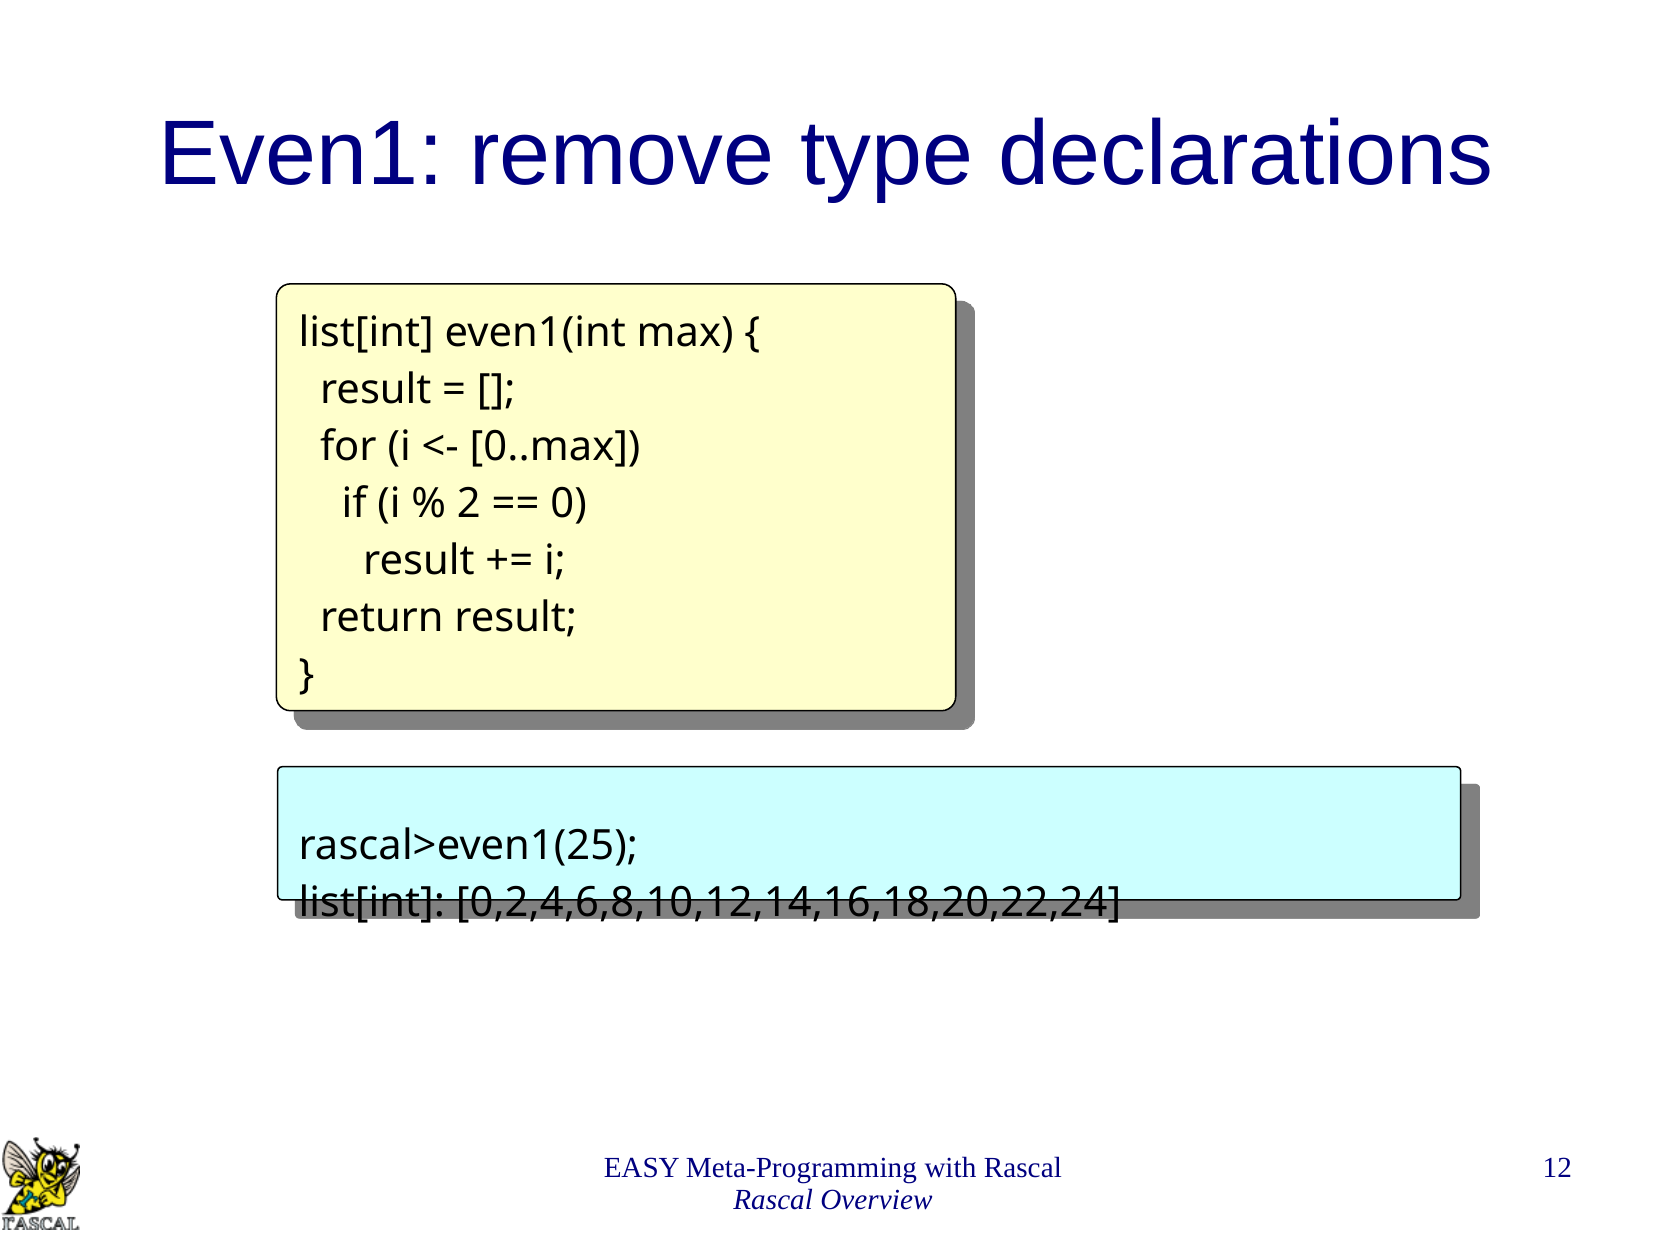

# Even1: remove type declarations
list[int] even1(int max) {
 result = [];
 for (i <- [0..max])
 if (i % 2 == 0)
 result += i;
 return result;
}
rascal>even1(25);
list[int]: [0,2,4,6,8,10,12,14,16,18,20,22,24]
12